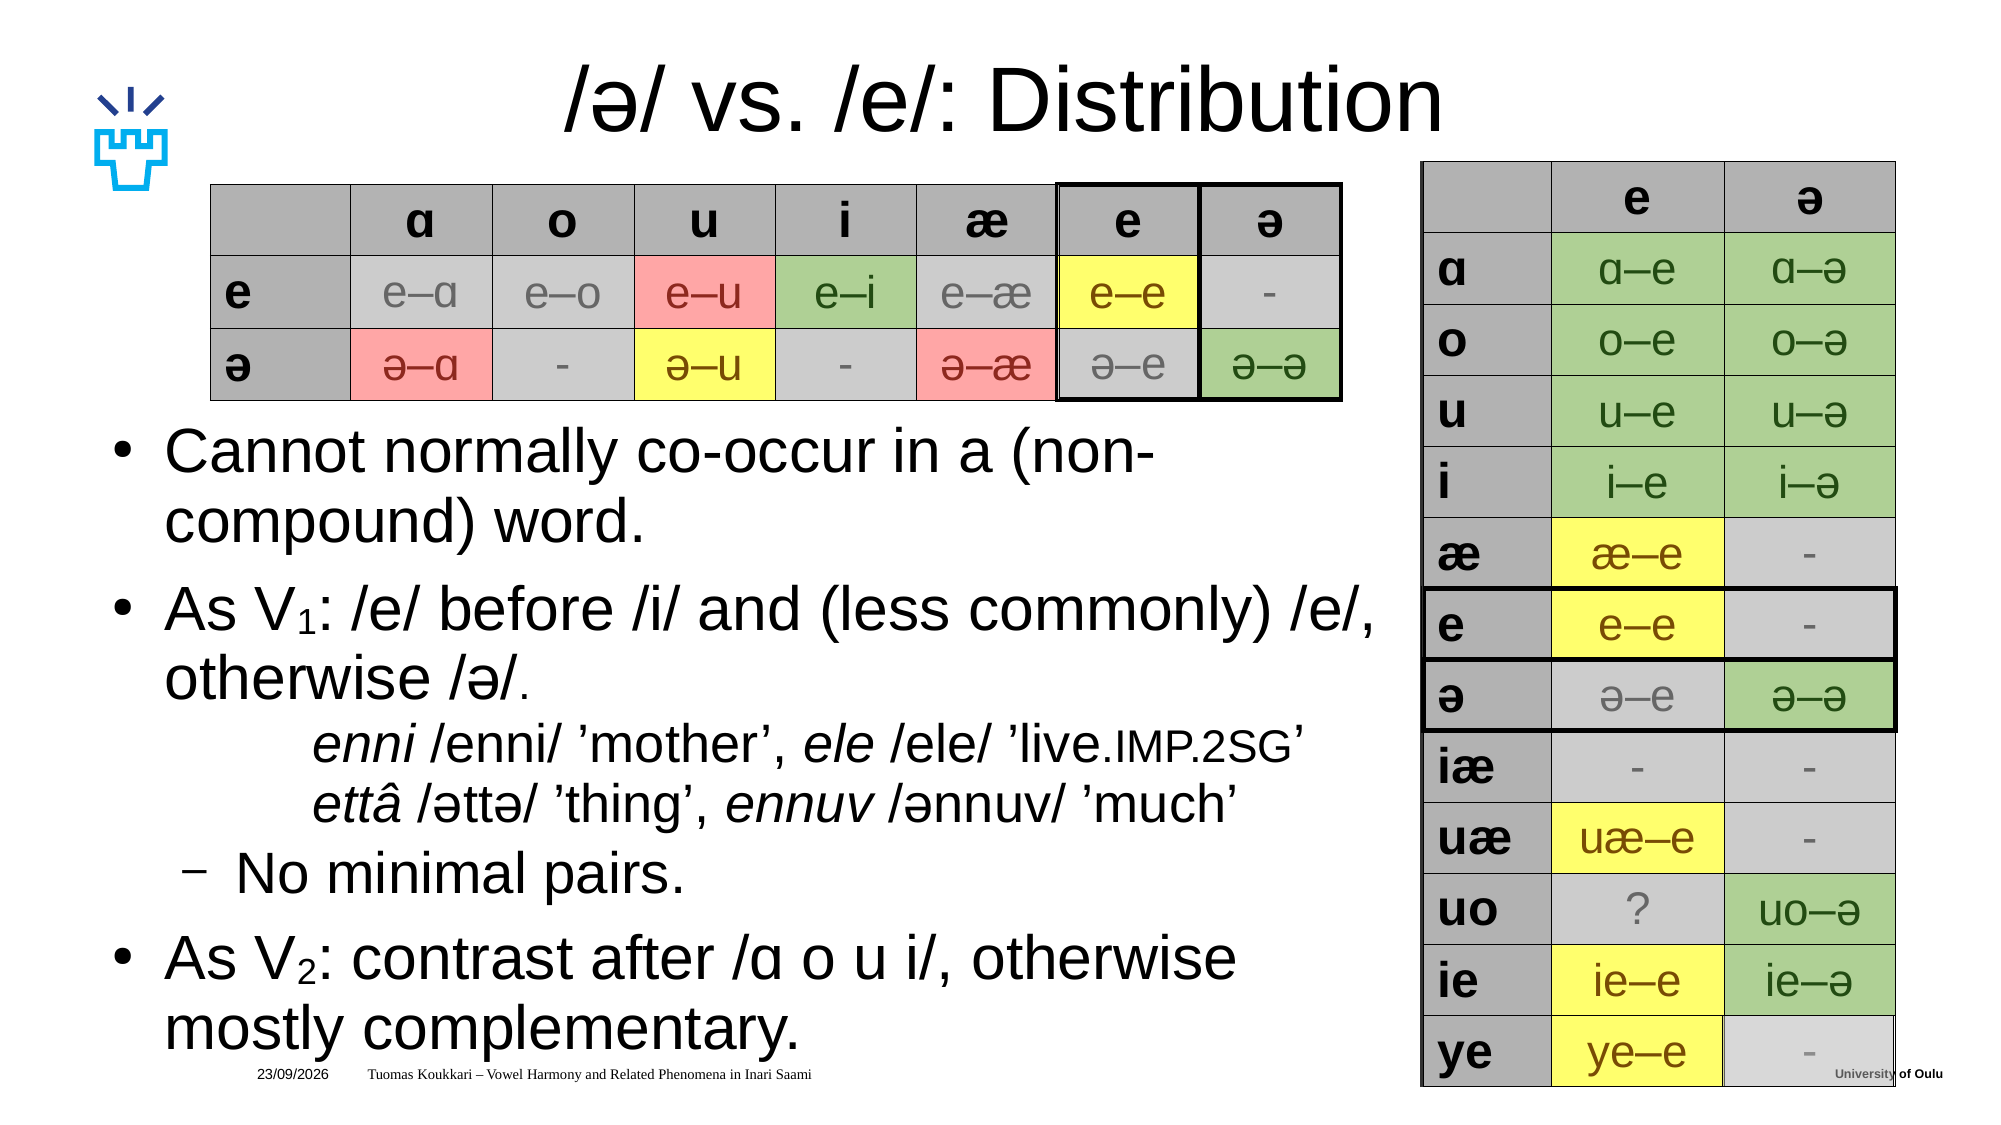

# /ə/ vs. /e/: Distribution
| | e | ə |
| --- | --- | --- |
| ɑ | ɑ–e | ɑ–ə |
| o | o–e | o–ə |
| u | u–e | u–ə |
| i | i–e | i–ə |
| æ | æ–e | - |
| e | e–e | - |
| ə | ə–e | ə–ə |
| iæ | - | - |
| uæ | uæ–e | - |
| uo | ? | uo–ə |
| ie | ie–e | ie–ə |
| ye | ye–e | - |
| | ɑ | o | u | i | æ | e | ə |
| --- | --- | --- | --- | --- | --- | --- | --- |
| e | e–ɑ | e–o | e–u | e–i | e–æ | e–e | - |
| ə | ə–ɑ | - | ə–u | - | ə–æ | ə–e | ə–ə |
Cannot normally co-occur in a (non-
compound) word.
As V1: /e/ before /i/ and (less commonly) /e/, otherwise /ə/.
		enni /enni/ ’mother’, ele /ele/ ’live.IMP.2SG’
		ettâ /əttə/ ’thing’, ennuv /ənnuv/ ’much’
No minimal pairs.
As V2: contrast after /ɑ o u i/, otherwise
mostly complementary.
https://github.com/tkoukkar/anaraskiela/blob/master/Koukkari_Tuomas-CIFUXIII-oovdanpyehtim.pdf